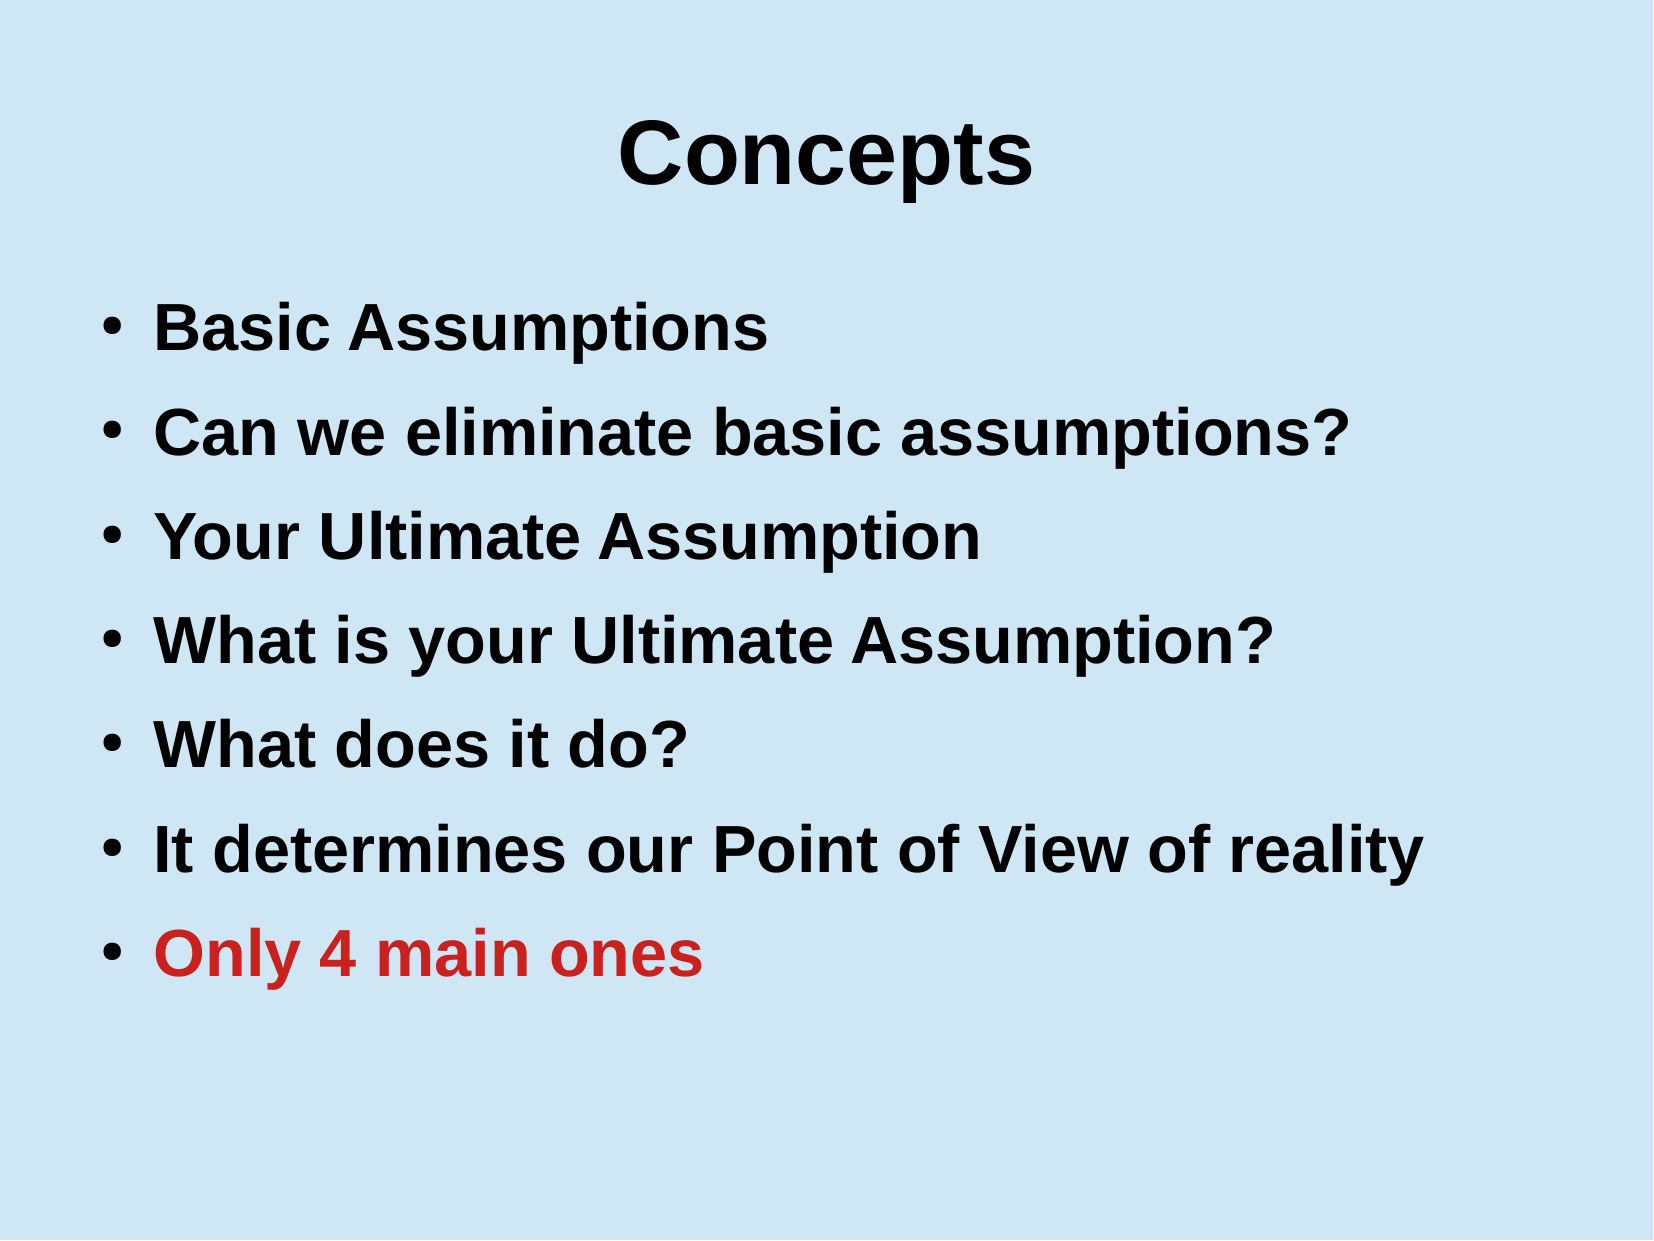

# Concepts
Basic Assumptions
Can we eliminate basic assumptions?
Your Ultimate Assumption
What is your Ultimate Assumption?
What does it do?
It determines our Point of View of reality
Only 4 main ones